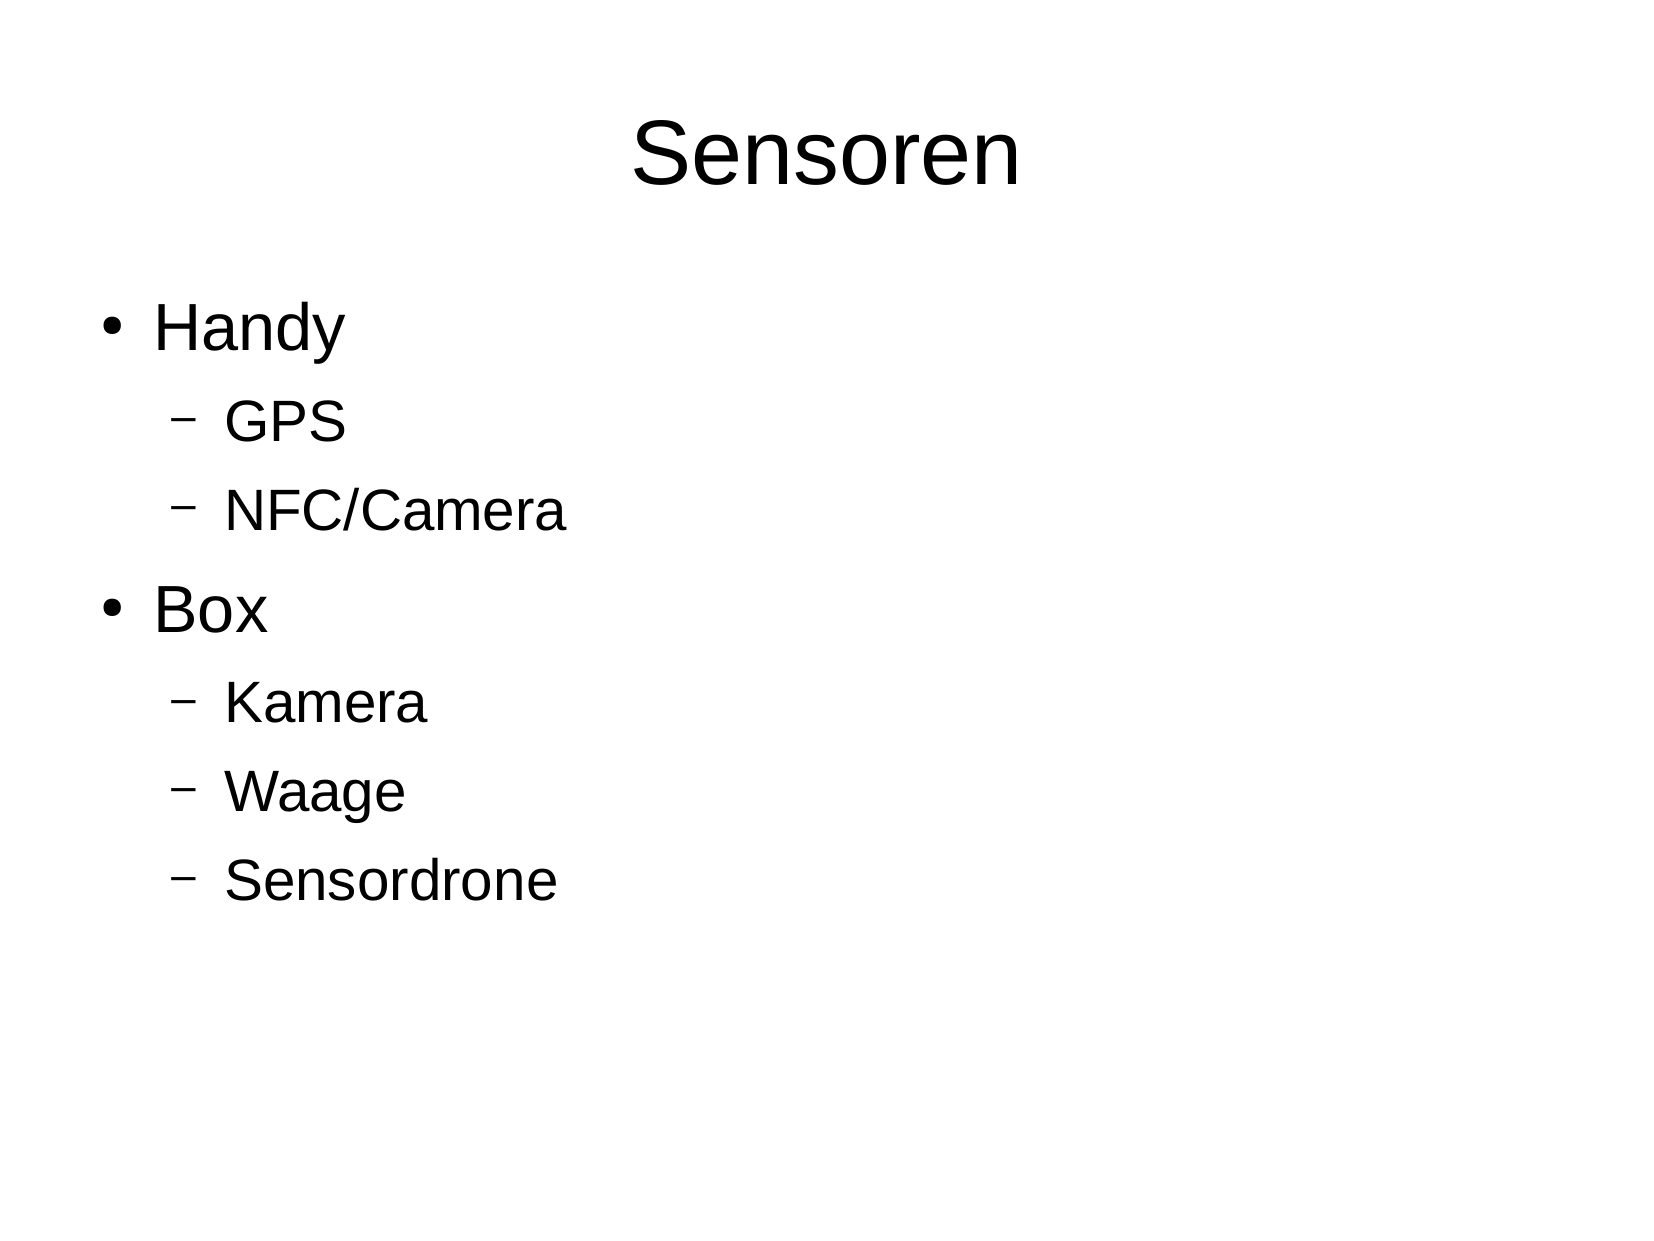

# Sensoren
Handy
GPS
NFC/Camera
Box
Kamera
Waage
Sensordrone